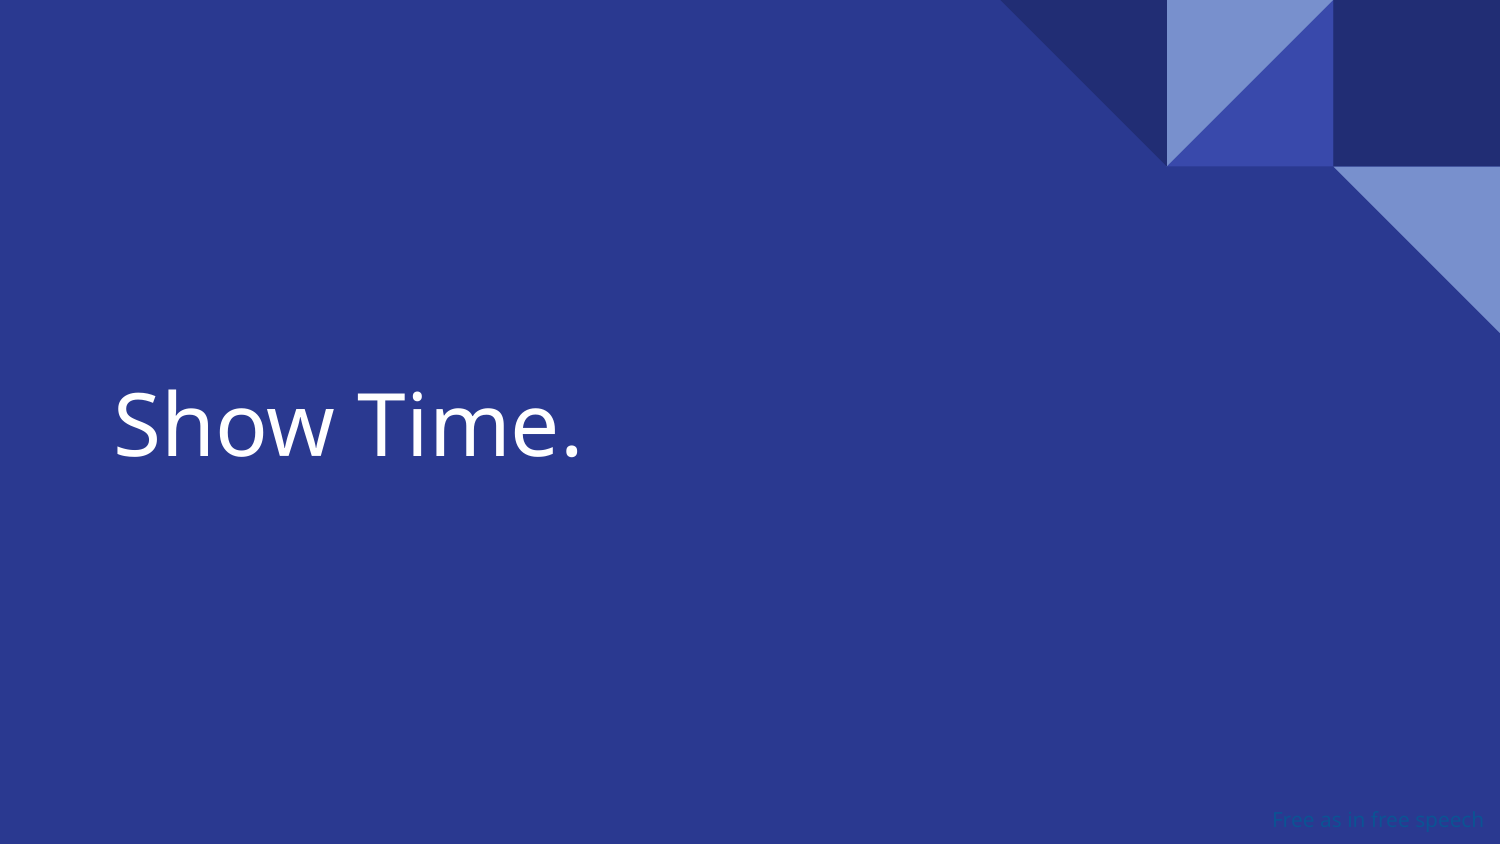

# Show Time.
Free as in free speech